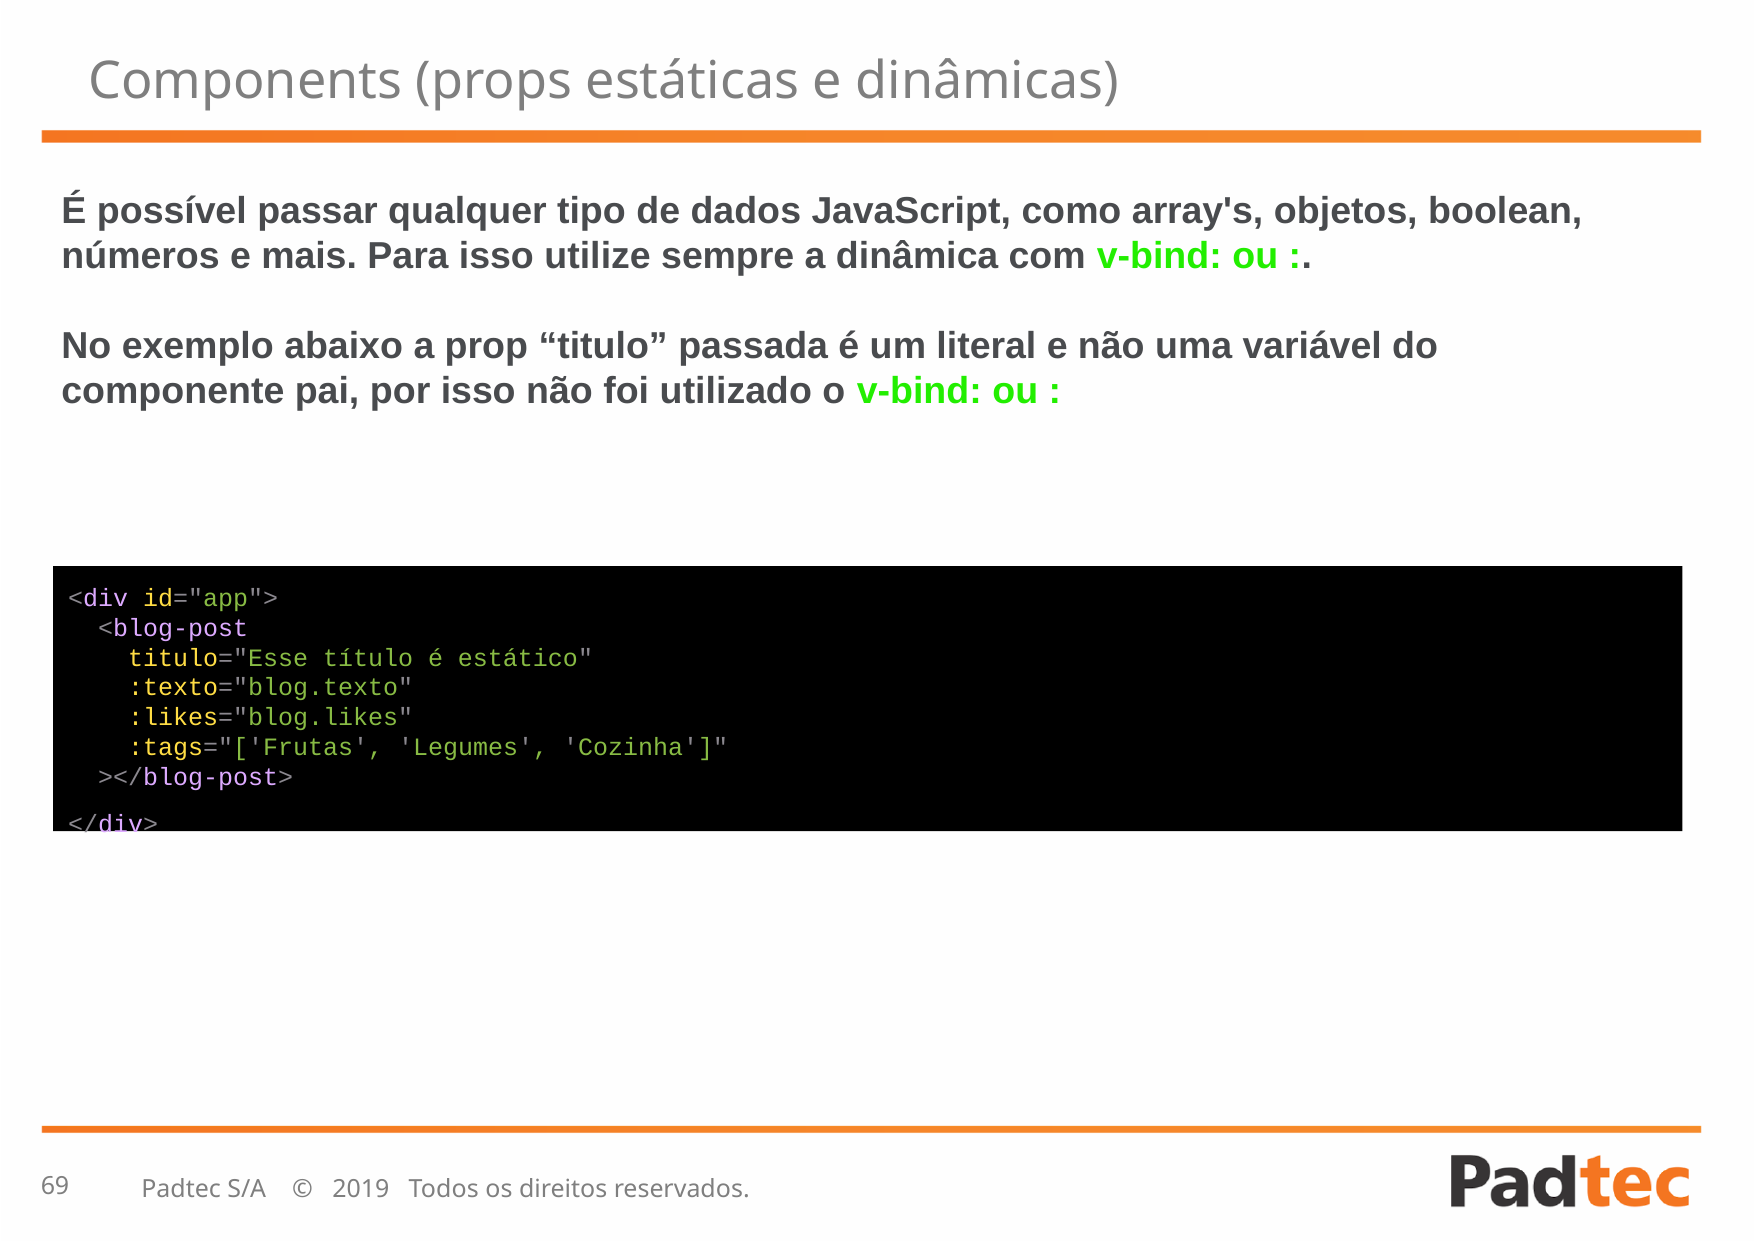

# Components (props estáticas e dinâmicas)
É possível passar qualquer tipo de dados JavaScript, como array's, objetos, boolean, números e mais. Para isso utilize sempre a dinâmica com v-bind: ou :.
No exemplo abaixo a prop “titulo” passada é um literal e não uma variável do componente pai, por isso não foi utilizado o v-bind: ou :
<div id="app">
 <blog-post
 titulo="Esse título é estático"
 :texto="blog.texto"
 :likes="blog.likes"
 :tags="['Frutas', 'Legumes', 'Cozinha']"
 ></blog-post>
</div>